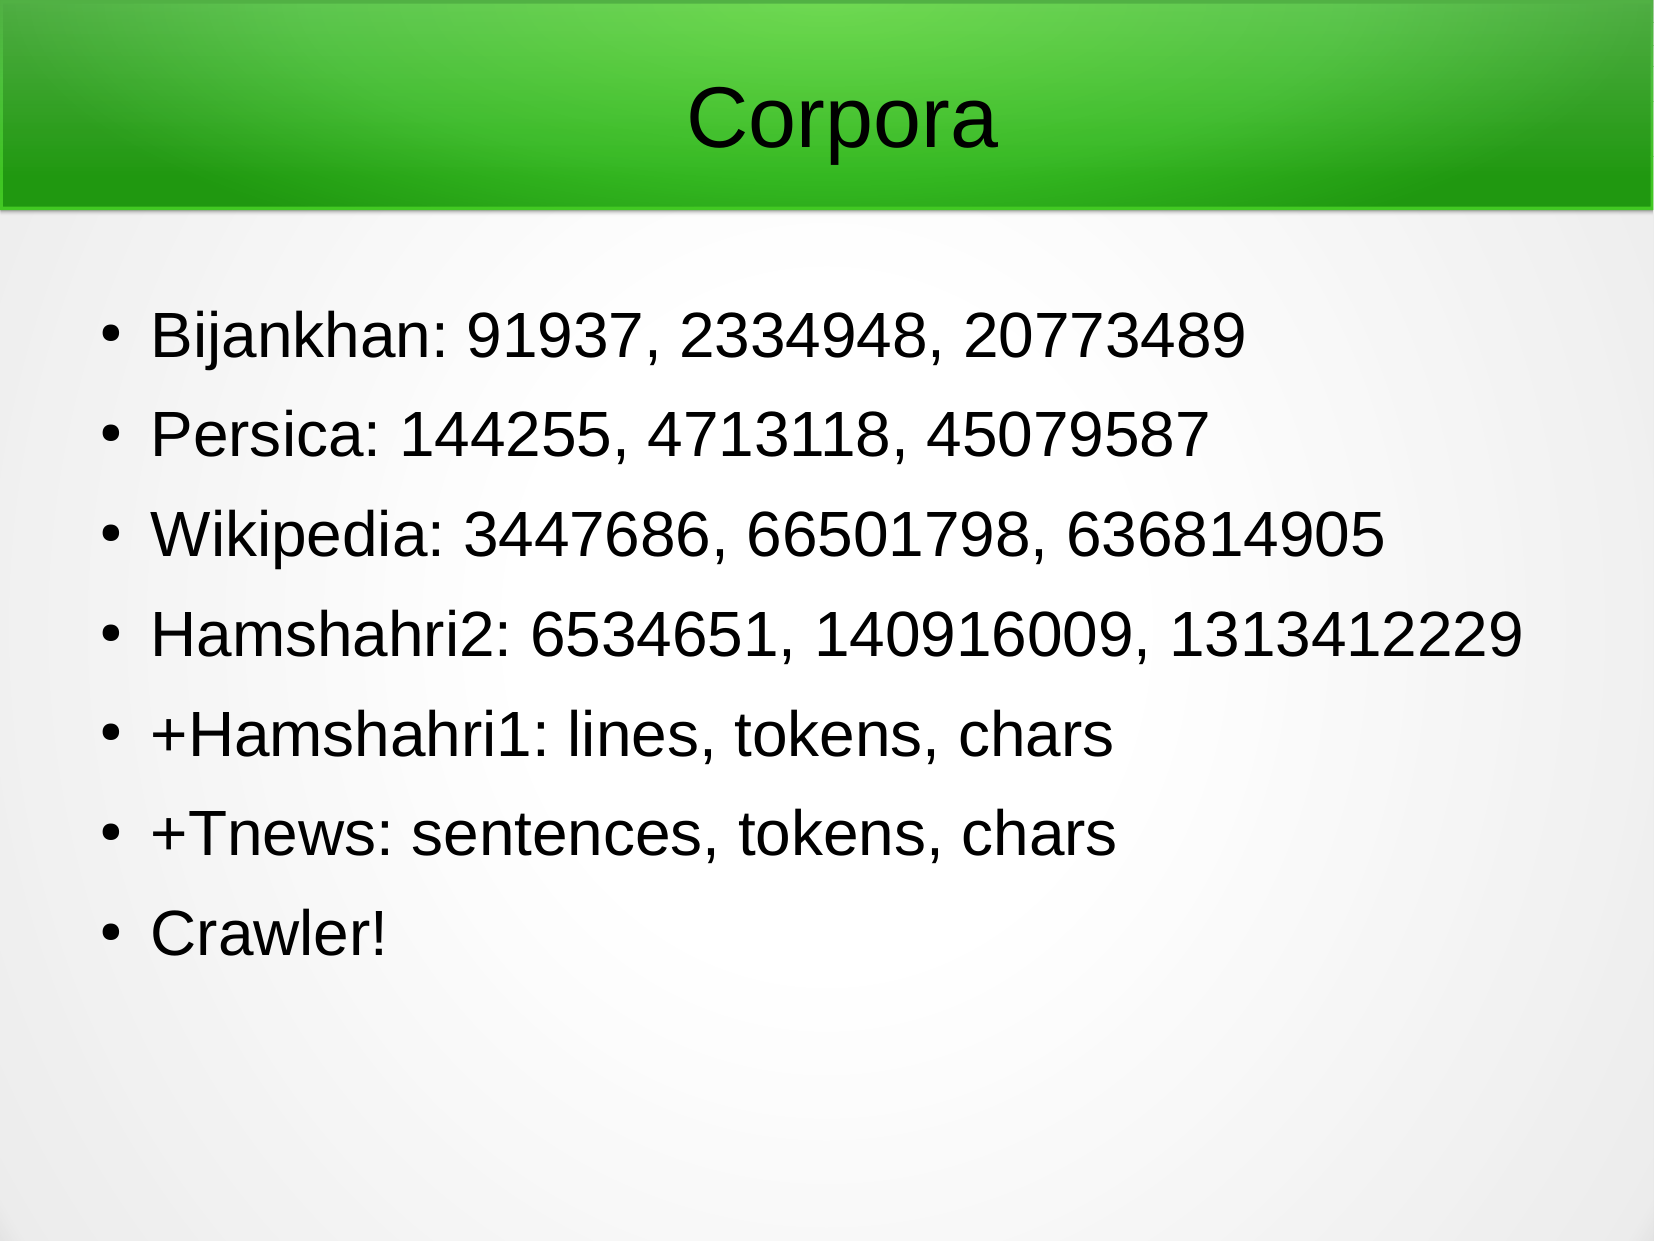

# Corpora
Bijankhan: 91937, 2334948, 20773489
Persica: 144255, 4713118, 45079587
Wikipedia: 3447686, 66501798, 636814905
Hamshahri2: 6534651, 140916009, 1313412229
+Hamshahri1: lines, tokens, chars
+Tnews: sentences, tokens, chars
Crawler!